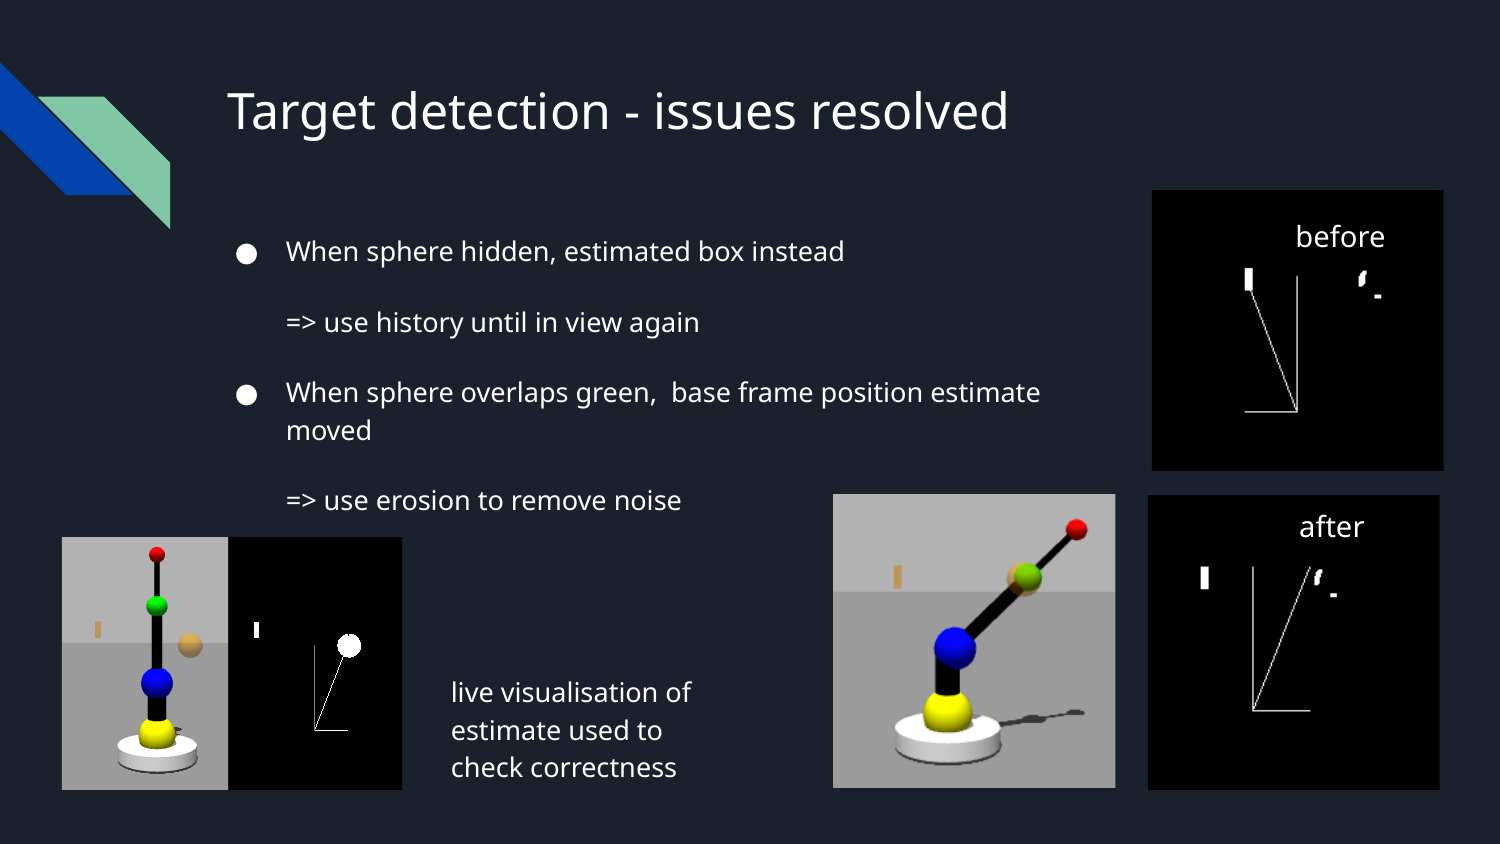

# Target detection - issues resolved
before
When sphere hidden, estimated box instead
=> use history until in view again
When sphere overlaps green, base frame position estimate moved
=> use erosion to remove noise
after
live visualisation of estimate used to check correctness